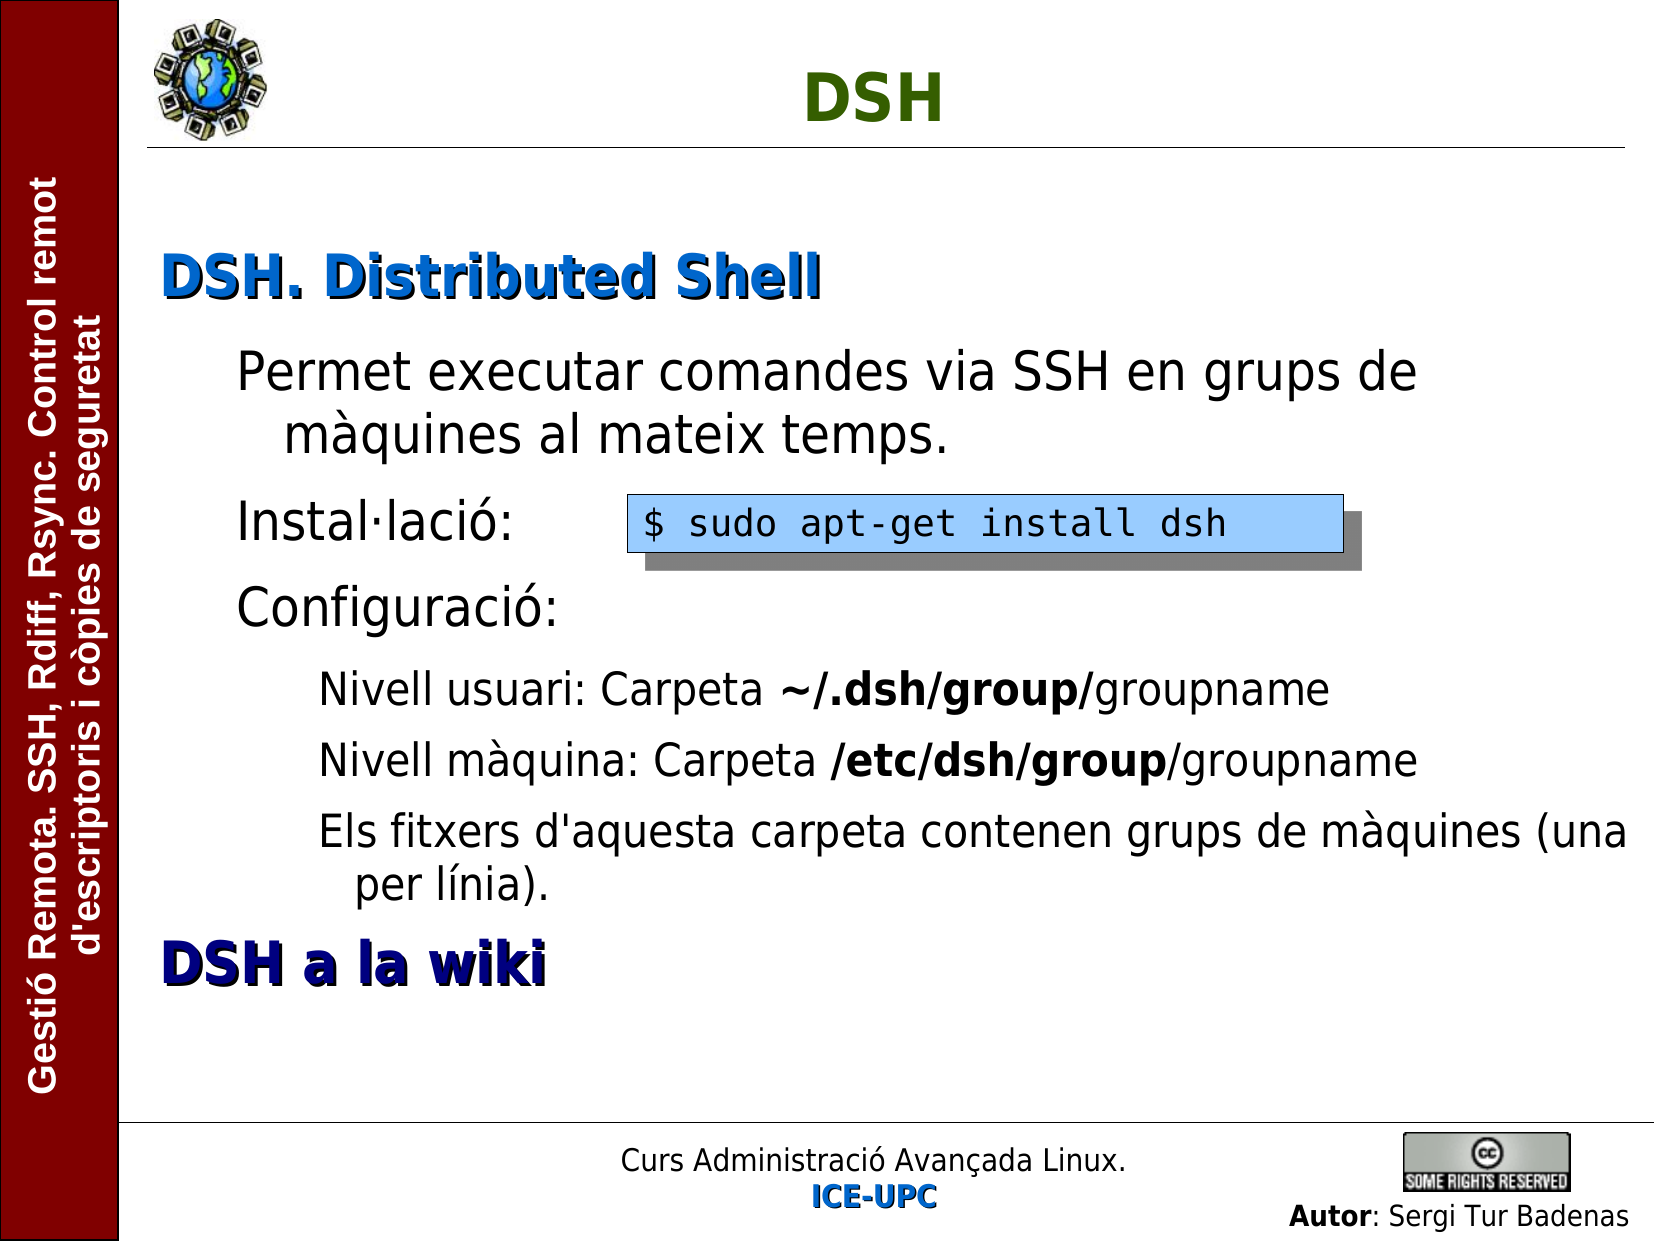

# DSH
DSH. Distributed Shell
Permet executar comandes via SSH en grups de màquines al mateix temps.
Instal·lació:
Configuració:
Nivell usuari: Carpeta ~/.dsh/group/groupname
Nivell màquina: Carpeta /etc/dsh/group/groupname
Els fitxers d'aquesta carpeta contenen grups de màquines (una per línia).
DSH a la wiki
$ sudo apt-get install dsh